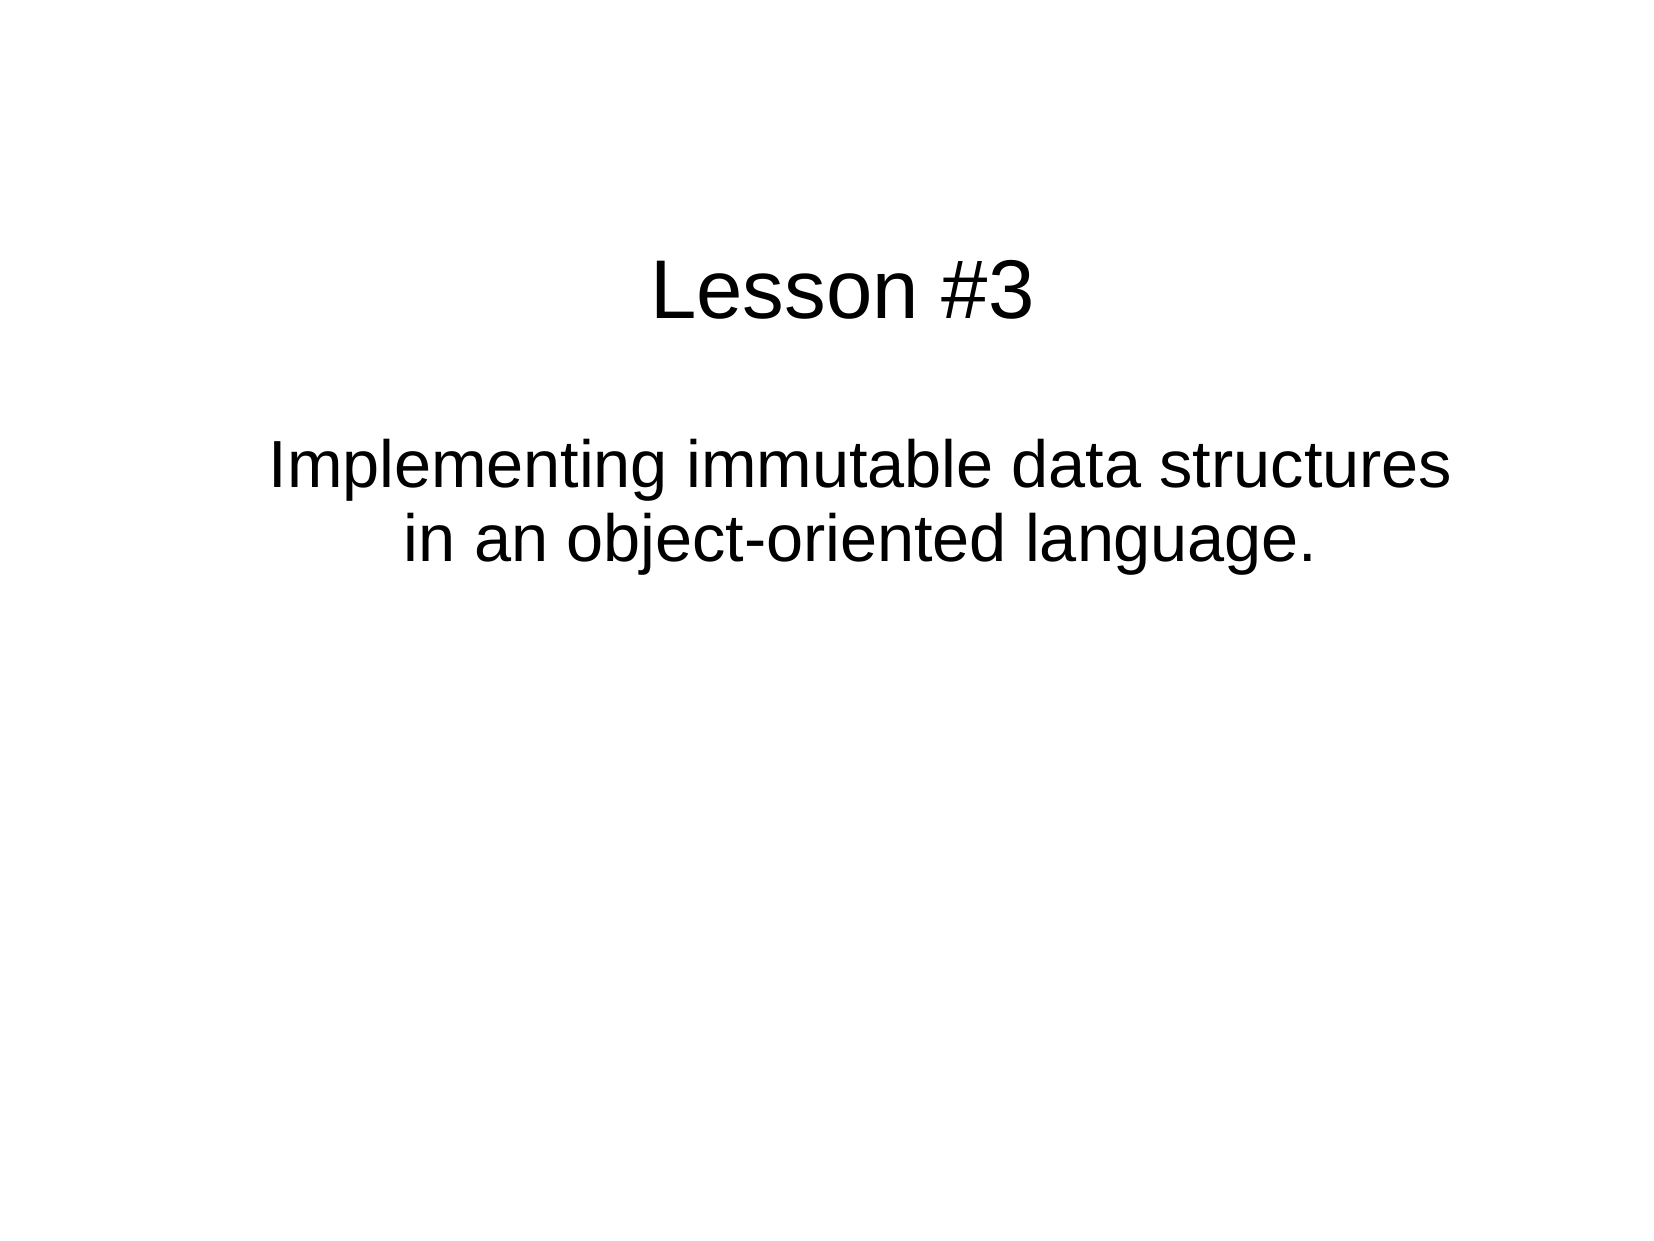

Lesson #3
Implementing immutable data structures
in an object-oriented language.